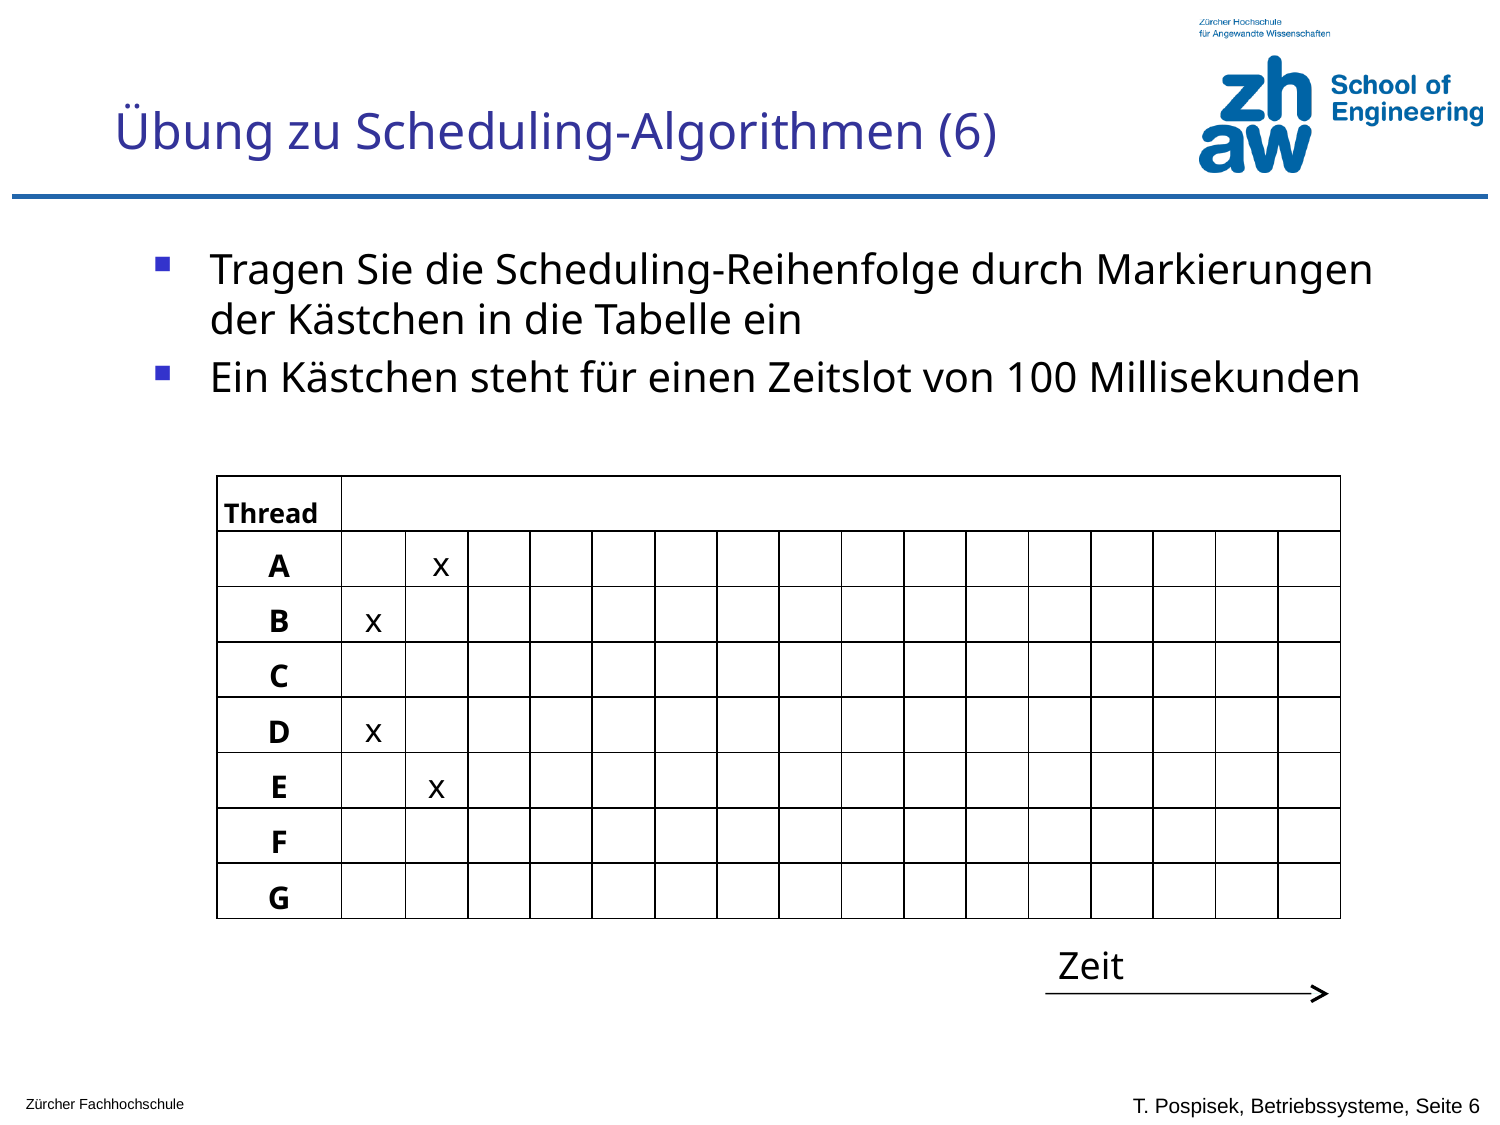

Übung zu Scheduling-Algorithmen (6)
# Tragen Sie die Scheduling-Reihenfolge durch Markierungen der Kästchen in die Tabelle ein
Ein Kästchen steht für einen Zeitslot von 100 Millisekunden
| Thread | | | | | | | | | | | | | | | | |
| --- | --- | --- | --- | --- | --- | --- | --- | --- | --- | --- | --- | --- | --- | --- | --- | --- |
| A | | x | | | | | | | | | | | | | | |
| B | x | | | | | | | | | | | | | | | |
| C | | | | | | | | | | | | | | | | |
| D | x | | | | | | | | | | | | | | | |
| E | | x | | | | | | | | | | | | | | |
| F | | | | | | | | | | | | | | | | |
| G | | | | | | | | | | | | | | | | |
Zeit